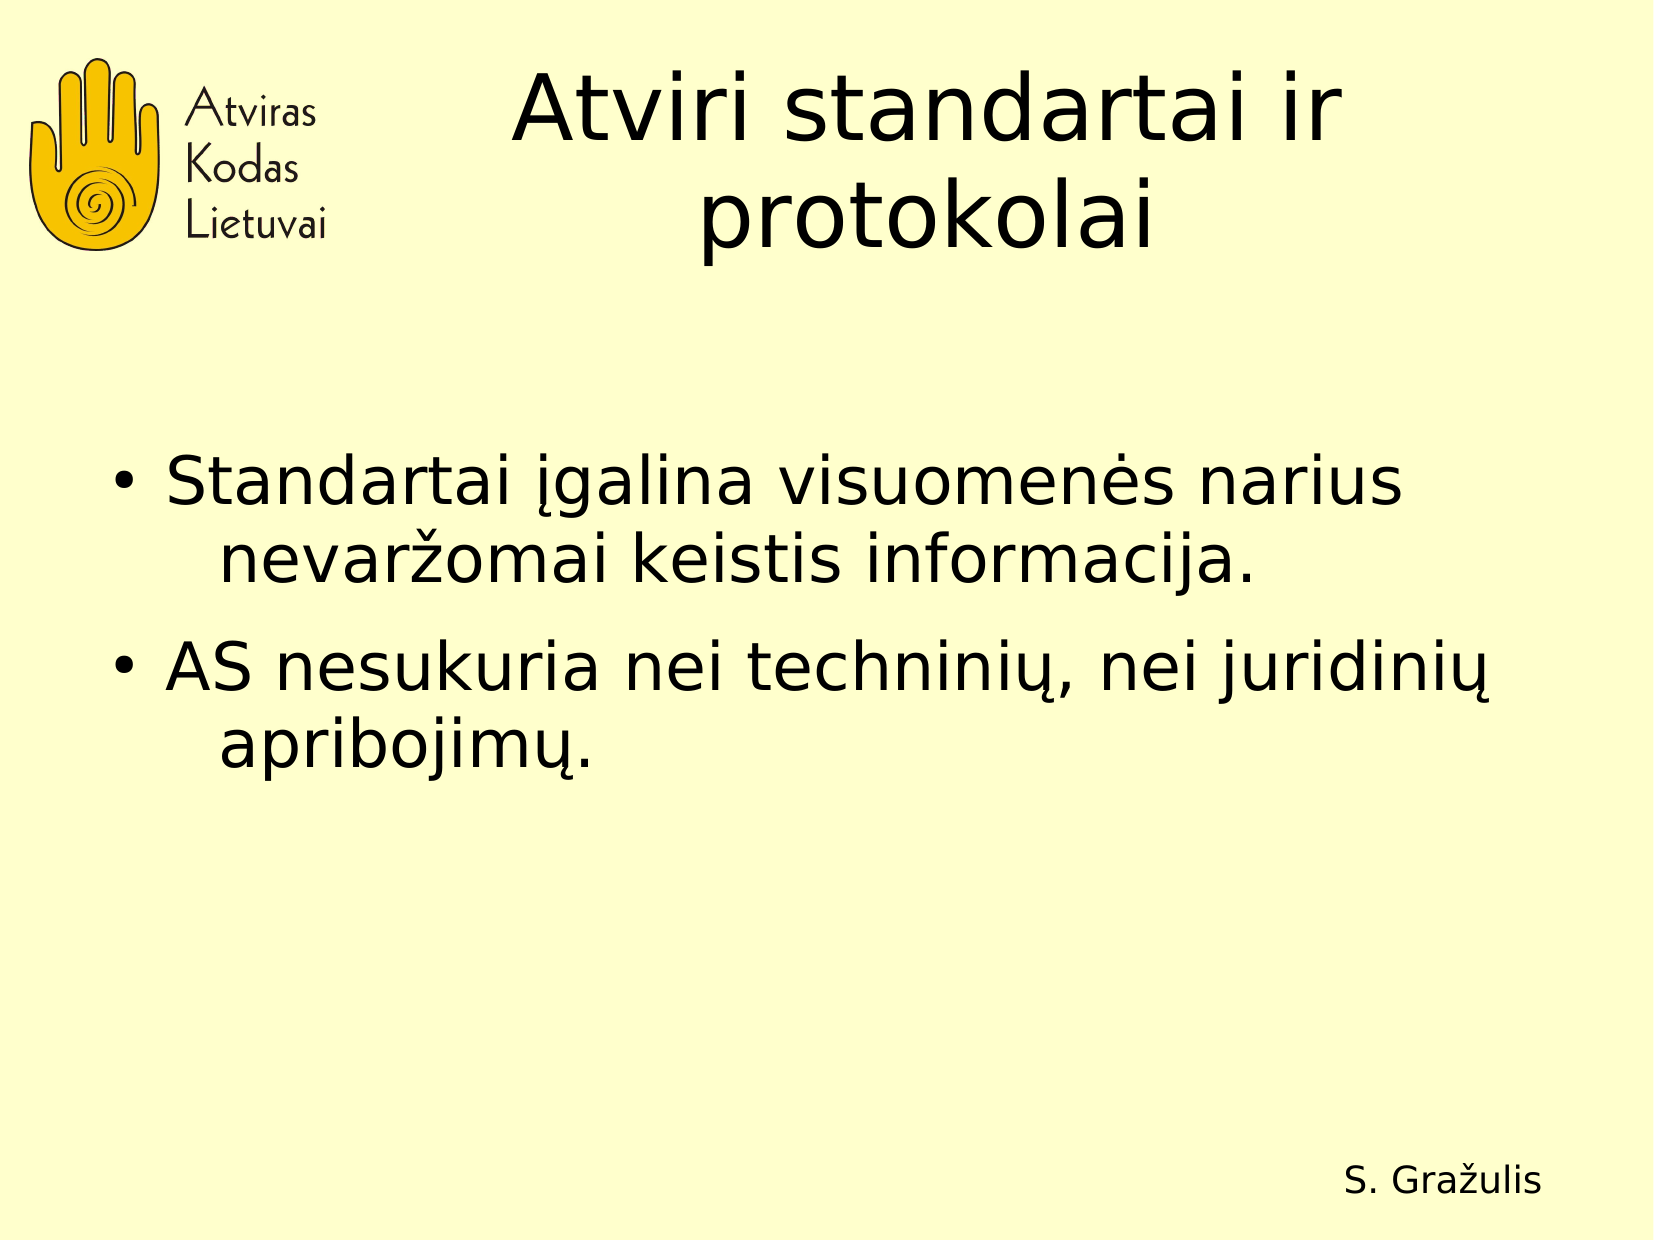

# Atviri standartai ir protokolai
Standartai įgalina visuomenės narius nevaržomai keistis informacija.
AS nesukuria nei techninių, nei juridinių apribojimų.